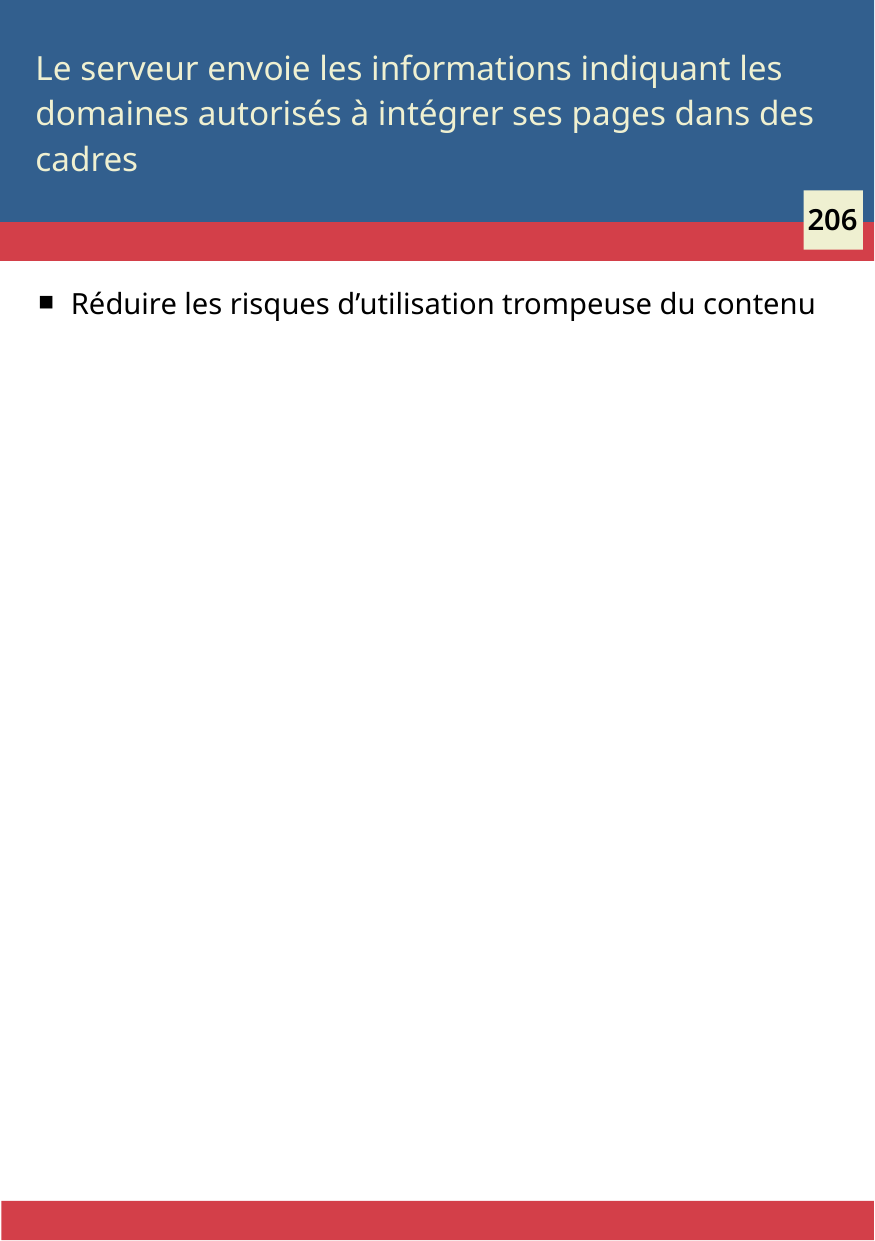

# Le serveur envoie les informations indiquant les domaines autorisés à intégrer ses pages dans des cadres
206
Réduire les risques d’utilisation trompeuse du contenu